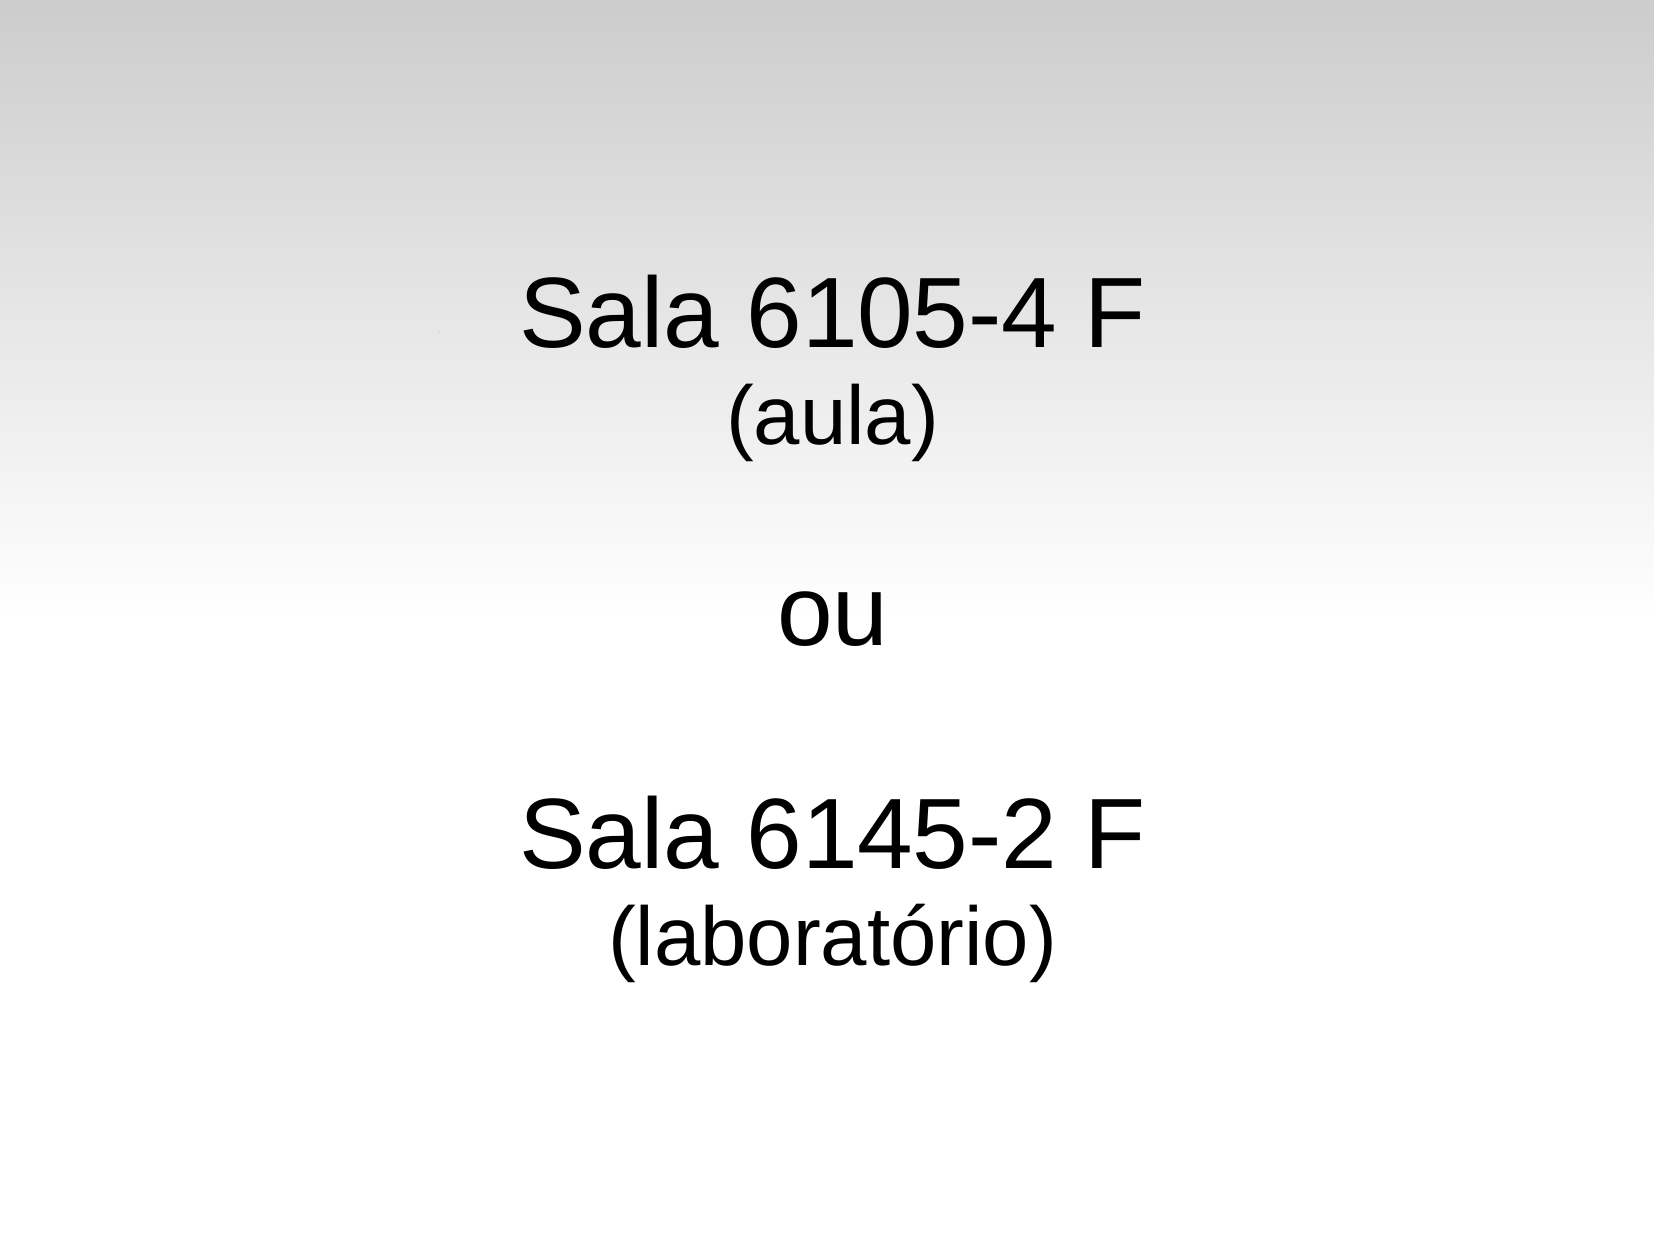

# Sala 6105-4 F
(aula)
ou
Sala 6145-2 F
(laboratório)